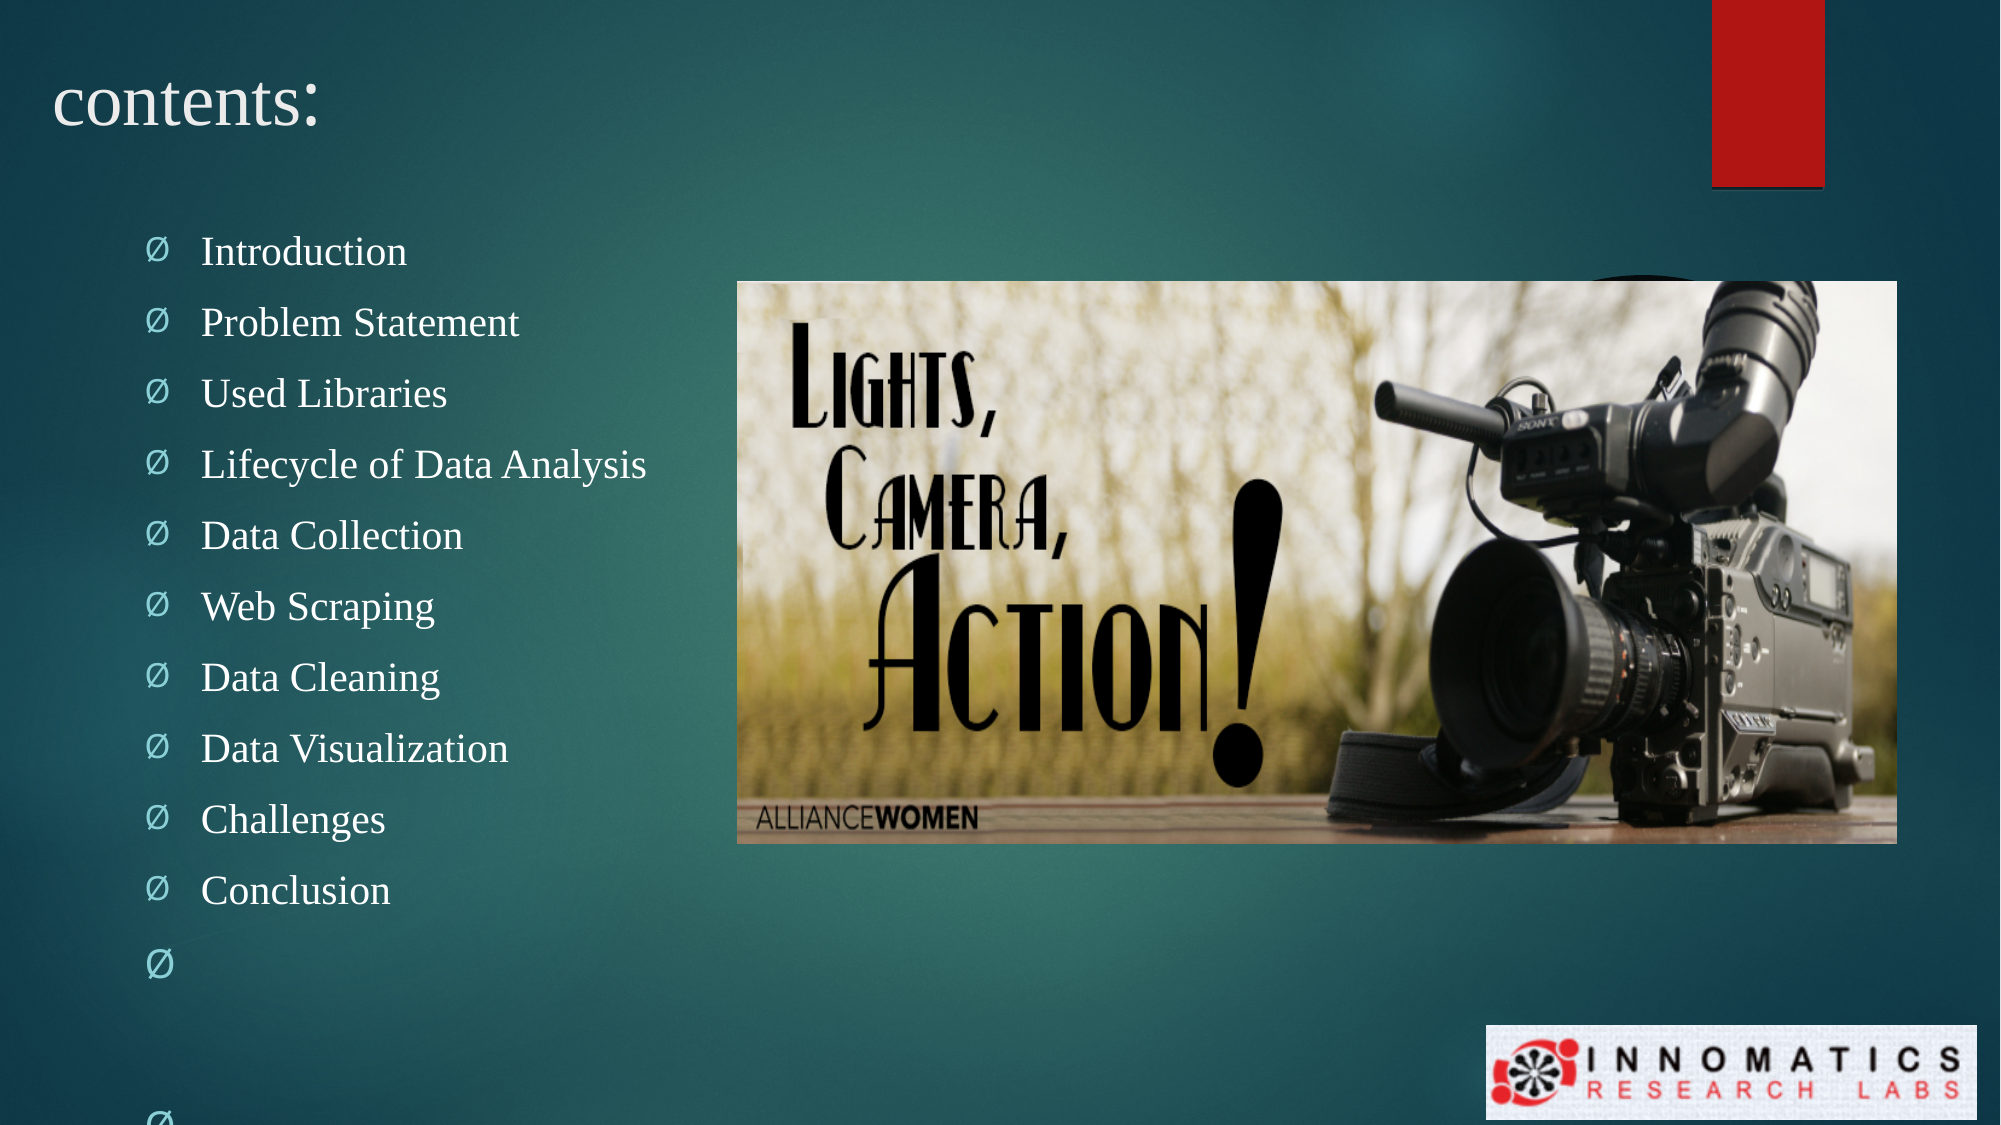

# contents:
Introduction
Problem Statement
Used Libraries
Lifecycle of Data Analysis
Data Collection
Web Scraping
Data Cleaning
Data Visualization
Challenges
Conclusion